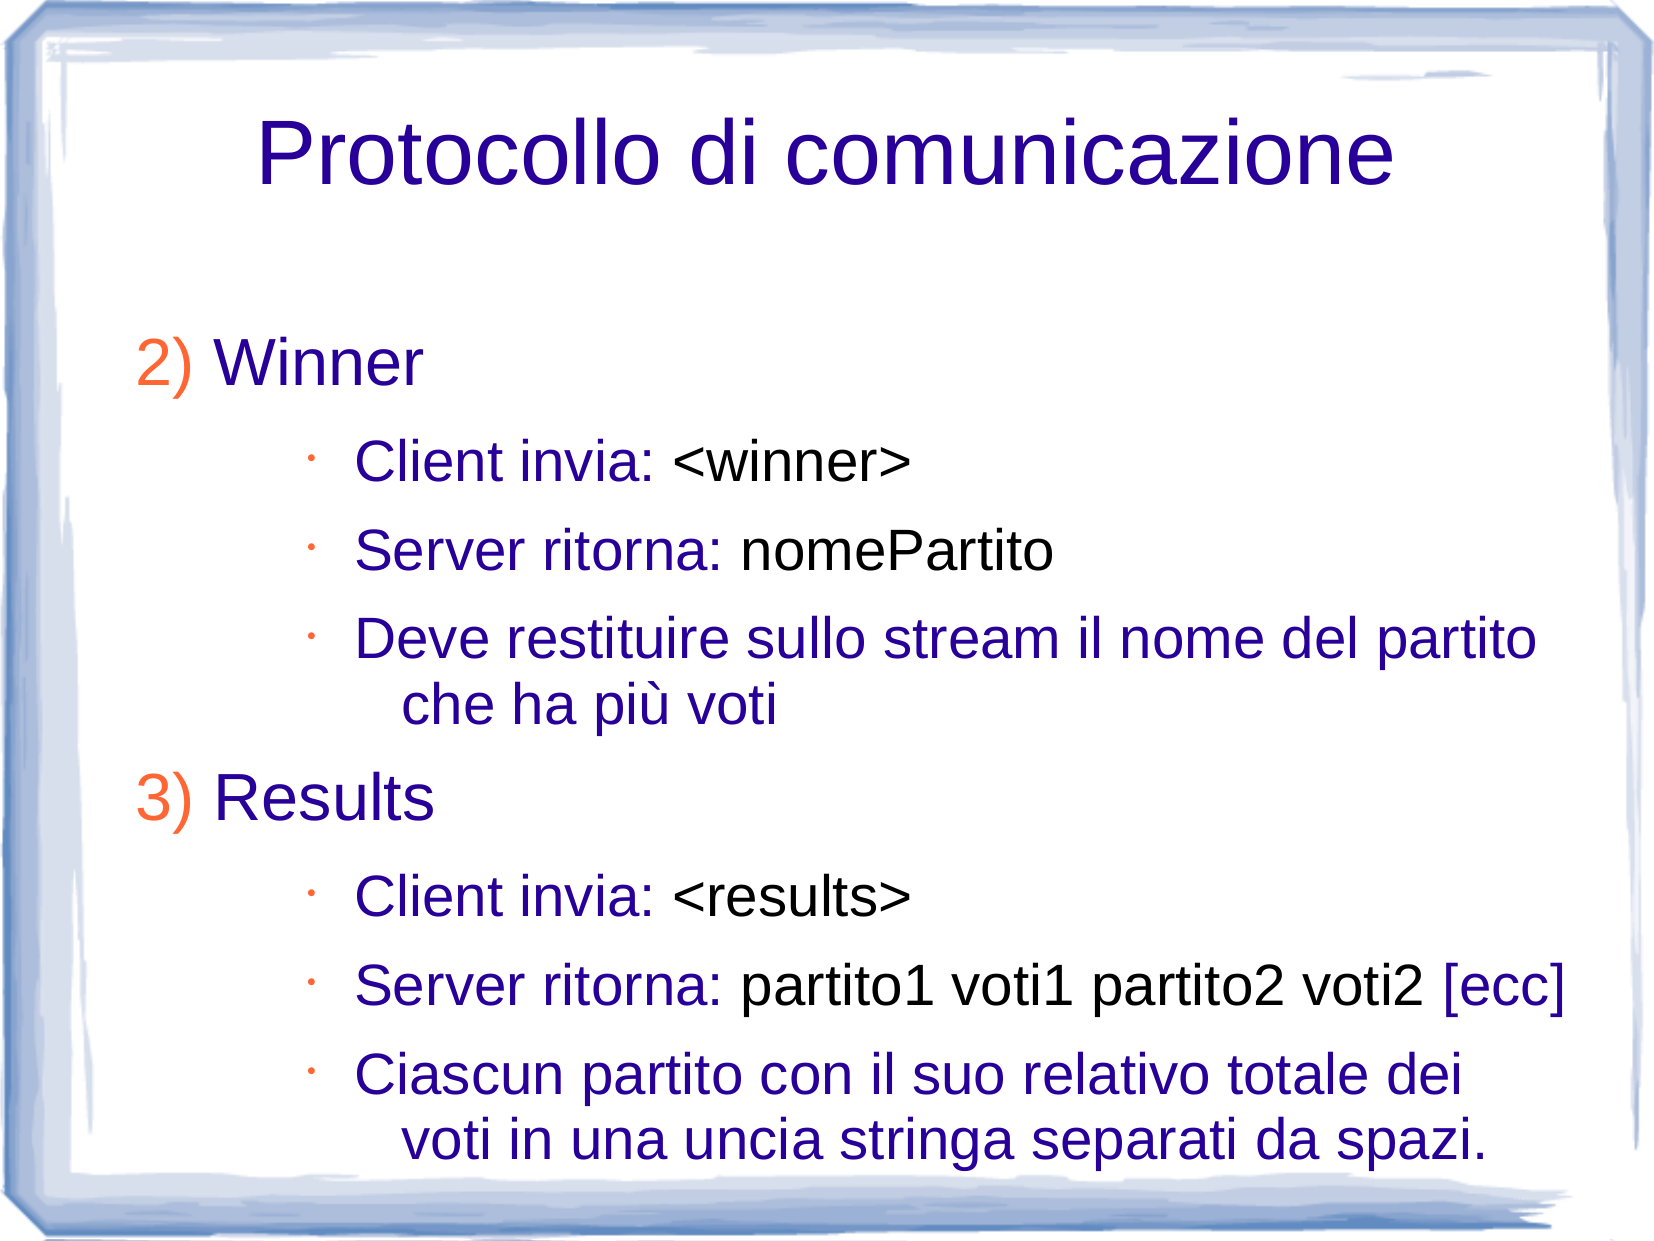

# Protocollo di comunicazione
 Winner
Client invia: <winner>
Server ritorna: nomePartito
Deve restituire sullo stream il nome del partito che ha più voti
 Results
Client invia: <results>
Server ritorna: partito1 voti1 partito2 voti2 [ecc]
Ciascun partito con il suo relativo totale dei voti in una uncia stringa separati da spazi.